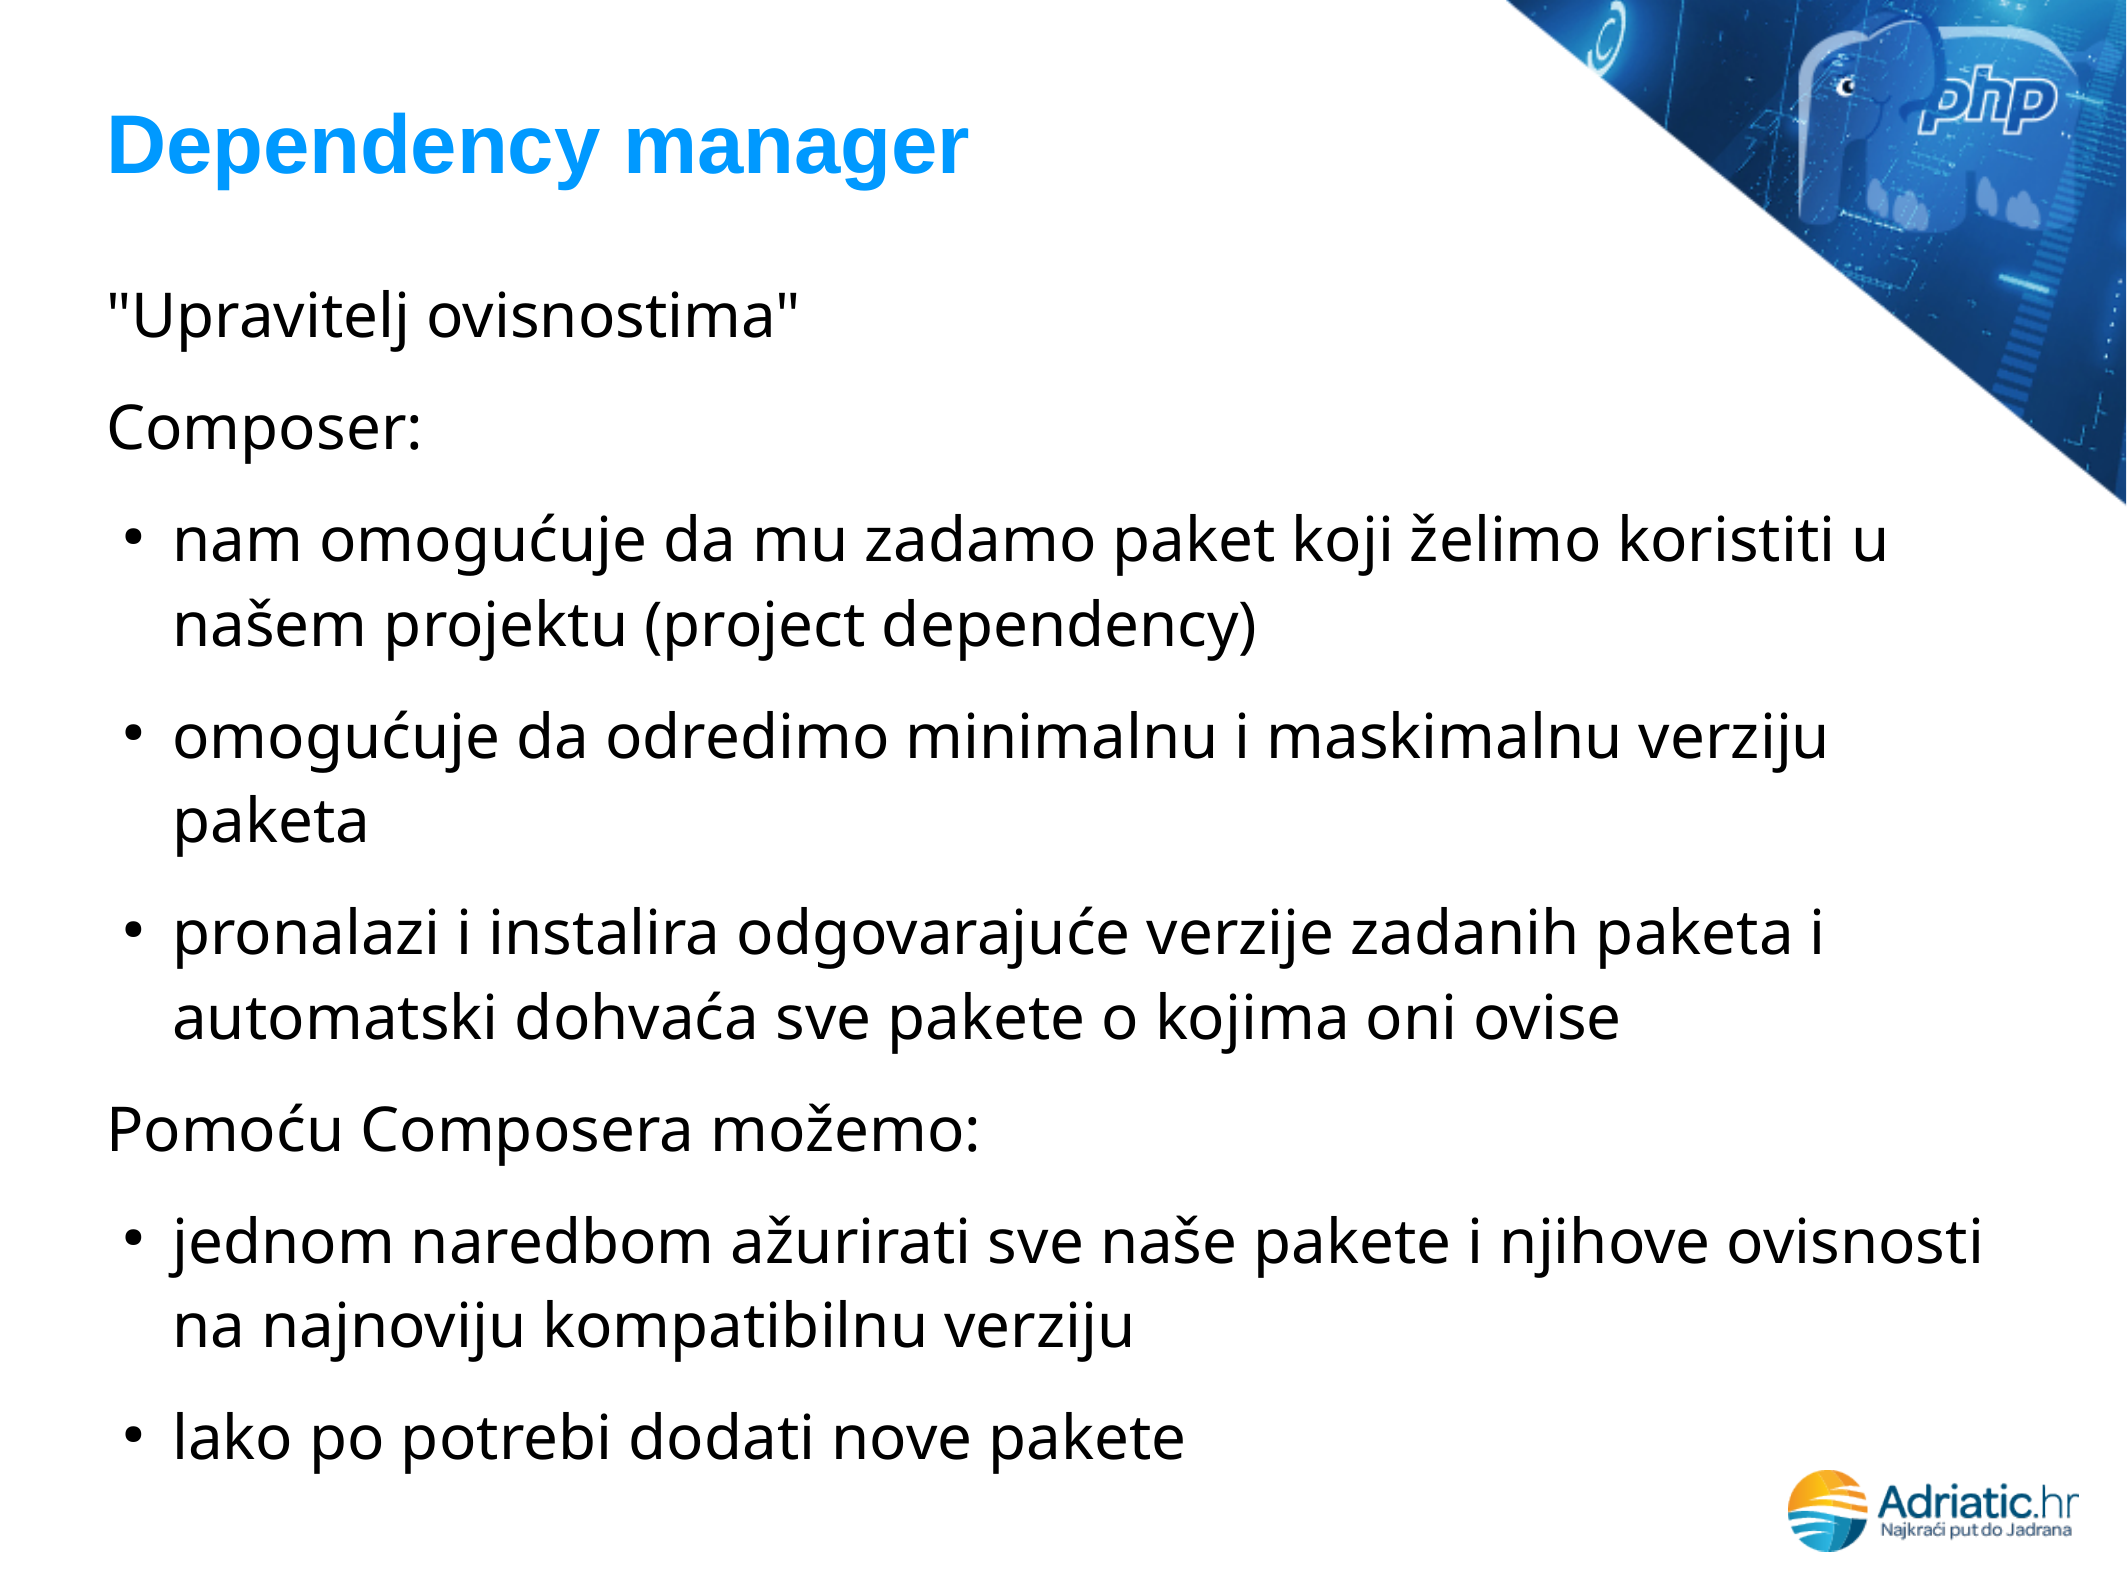

# Dependency manager
"Upravitelj ovisnostima"
Composer:
nam omogućuje da mu zadamo paket koji želimo koristiti u našem projektu (project dependency)
omogućuje da odredimo minimalnu i maskimalnu verziju paketa
pronalazi i instalira odgovarajuće verzije zadanih paketa i automatski dohvaća sve pakete o kojima oni ovise
Pomoću Composera možemo:
jednom naredbom ažurirati sve naše pakete i njihove ovisnosti na najnoviju kompatibilnu verziju
lako po potrebi dodati nove pakete